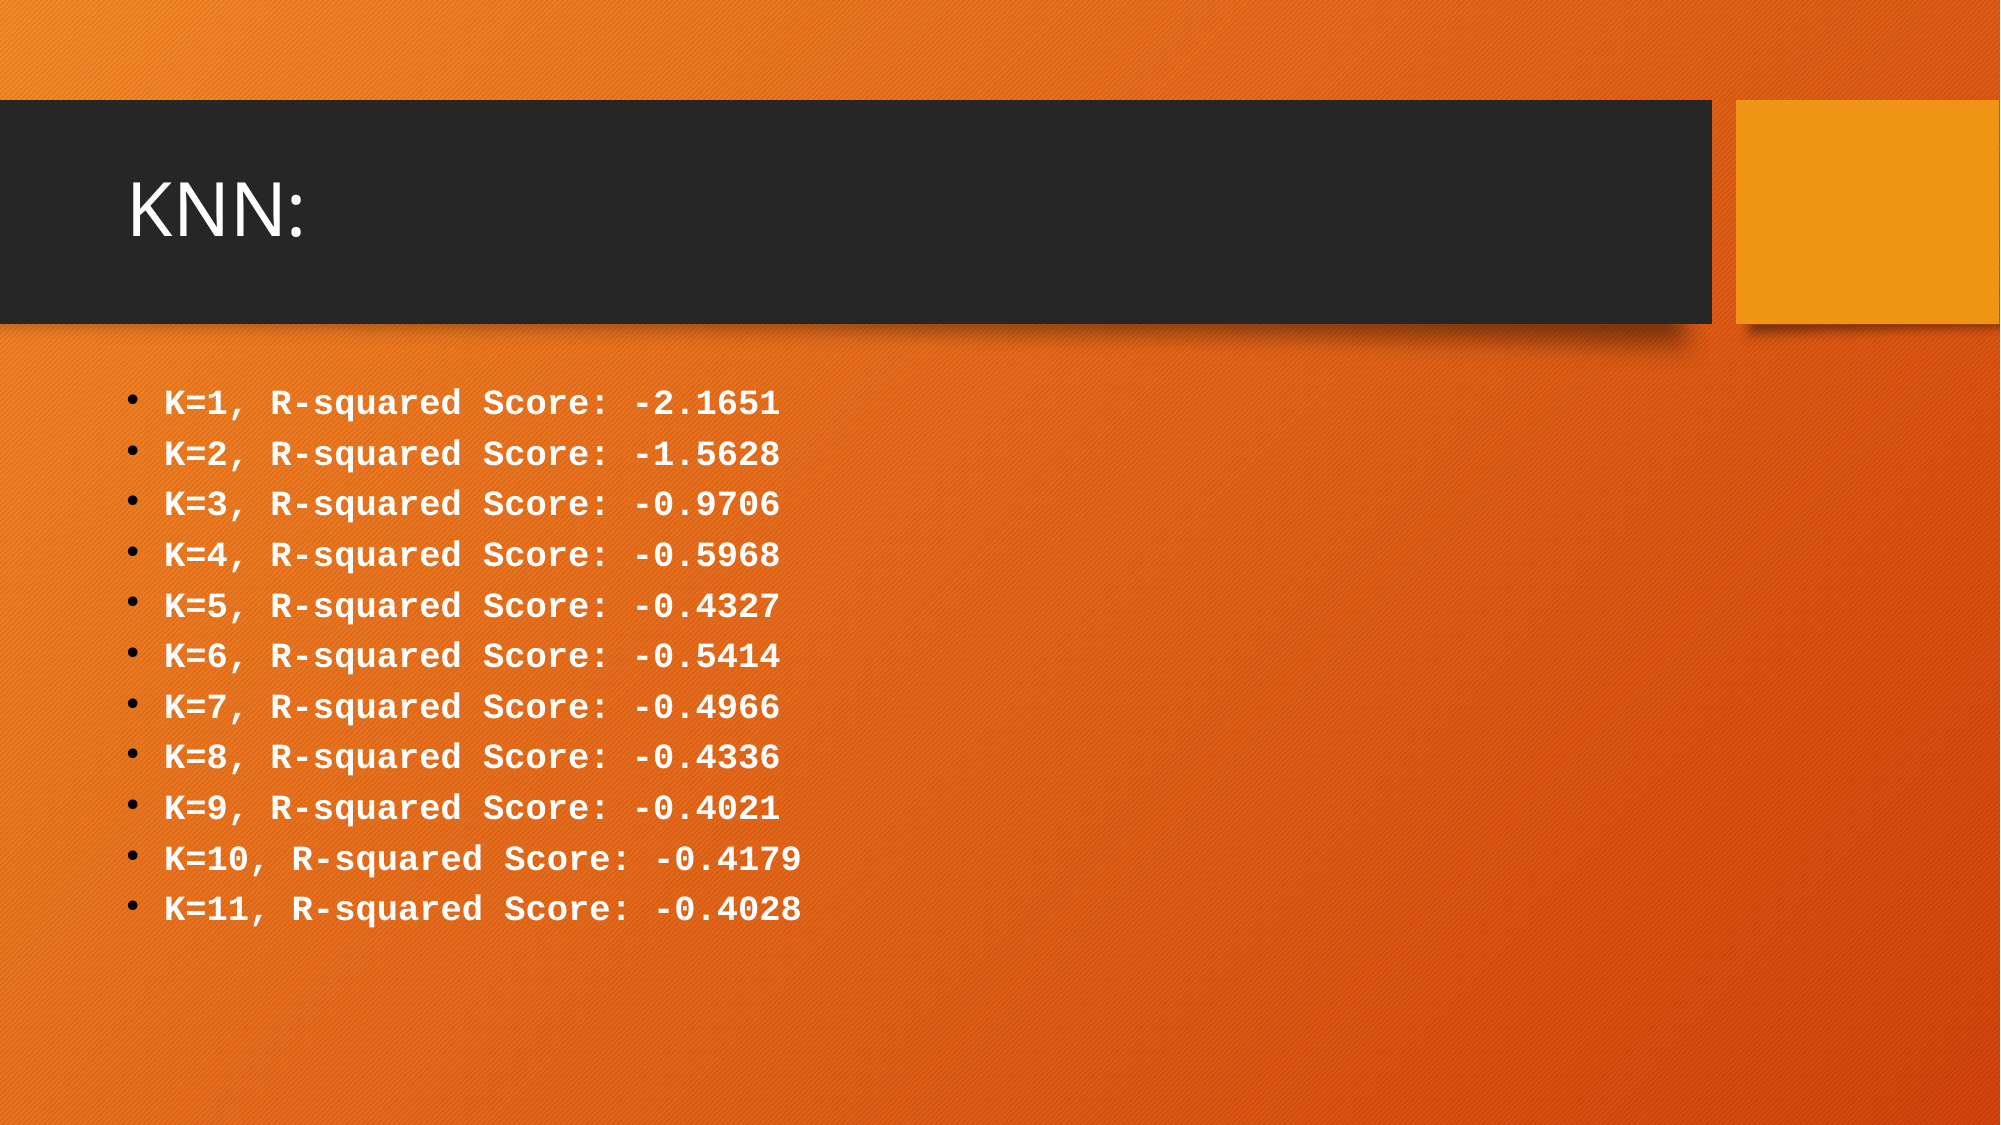

# KNN:
K=1, R-squared Score: -2.1651
K=2, R-squared Score: -1.5628
K=3, R-squared Score: -0.9706
K=4, R-squared Score: -0.5968
K=5, R-squared Score: -0.4327
K=6, R-squared Score: -0.5414
K=7, R-squared Score: -0.4966
K=8, R-squared Score: -0.4336
K=9, R-squared Score: -0.4021
K=10, R-squared Score: -0.4179
K=11, R-squared Score: -0.4028